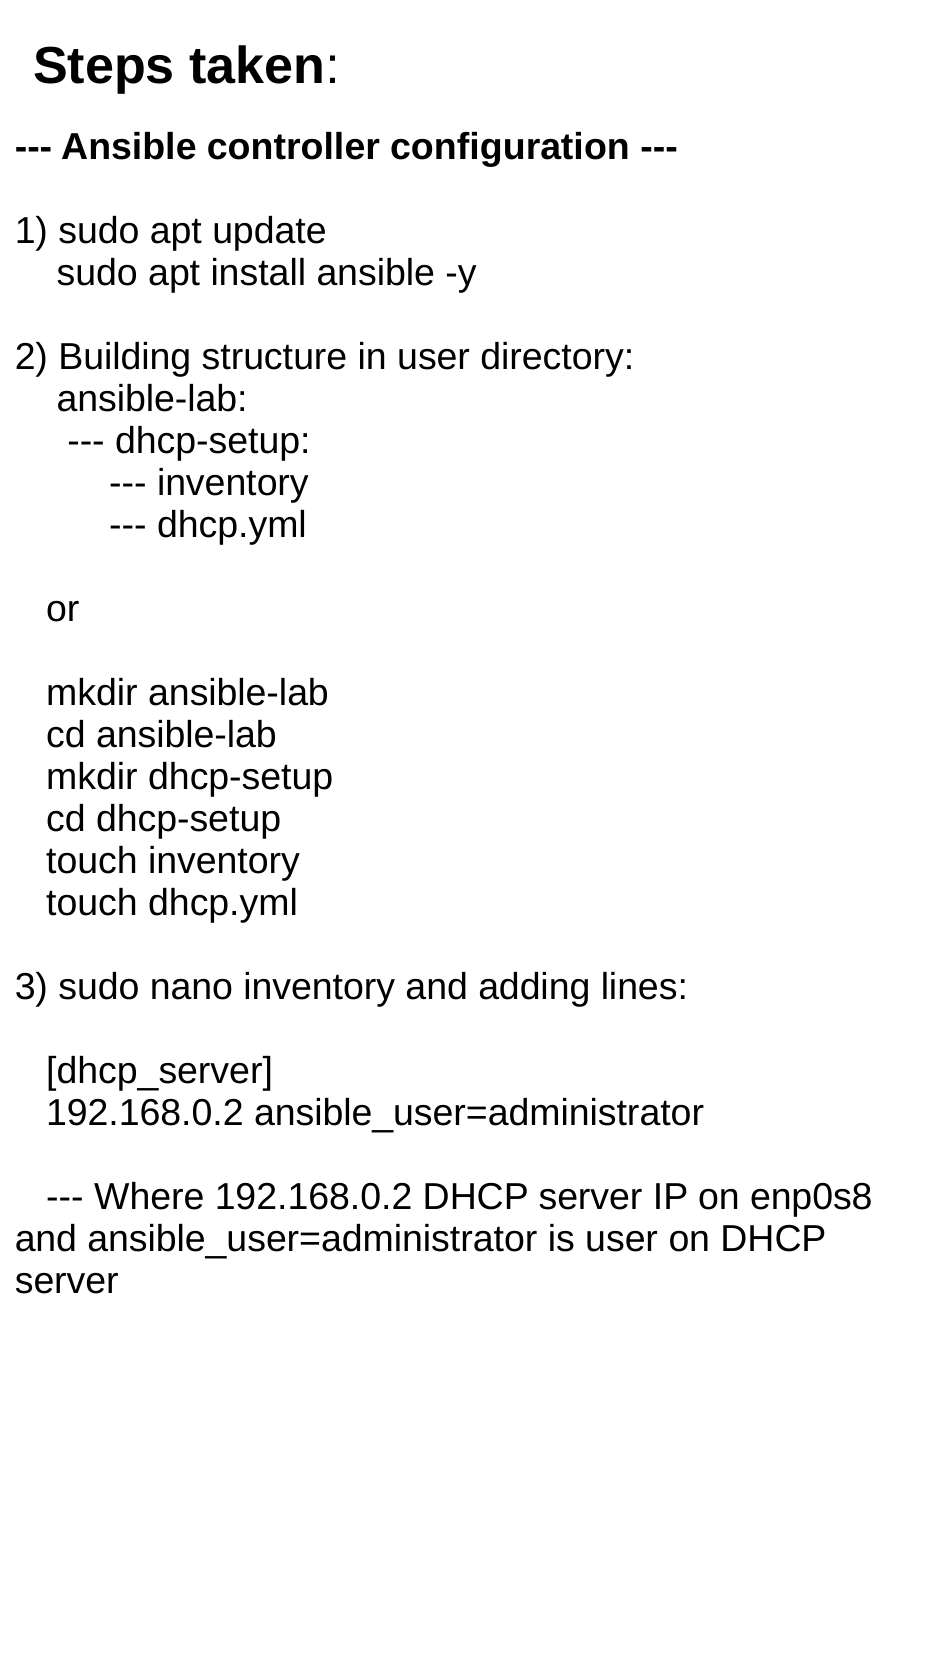

Steps taken:
--- Ansible controller configuration ---
1) sudo apt update
 sudo apt install ansible -y
2) Building structure in user directory:
 ansible-lab:
 --- dhcp-setup:
 --- inventory
 --- dhcp.yml
 or
 mkdir ansible-lab
 cd ansible-lab
 mkdir dhcp-setup
 cd dhcp-setup
 touch inventory
 touch dhcp.yml
3) sudo nano inventory and adding lines:
 [dhcp_server]
 192.168.0.2 ansible_user=administrator
 --- Where 192.168.0.2 DHCP server IP on enp0s8 and ansible_user=administrator is user on DHCP server